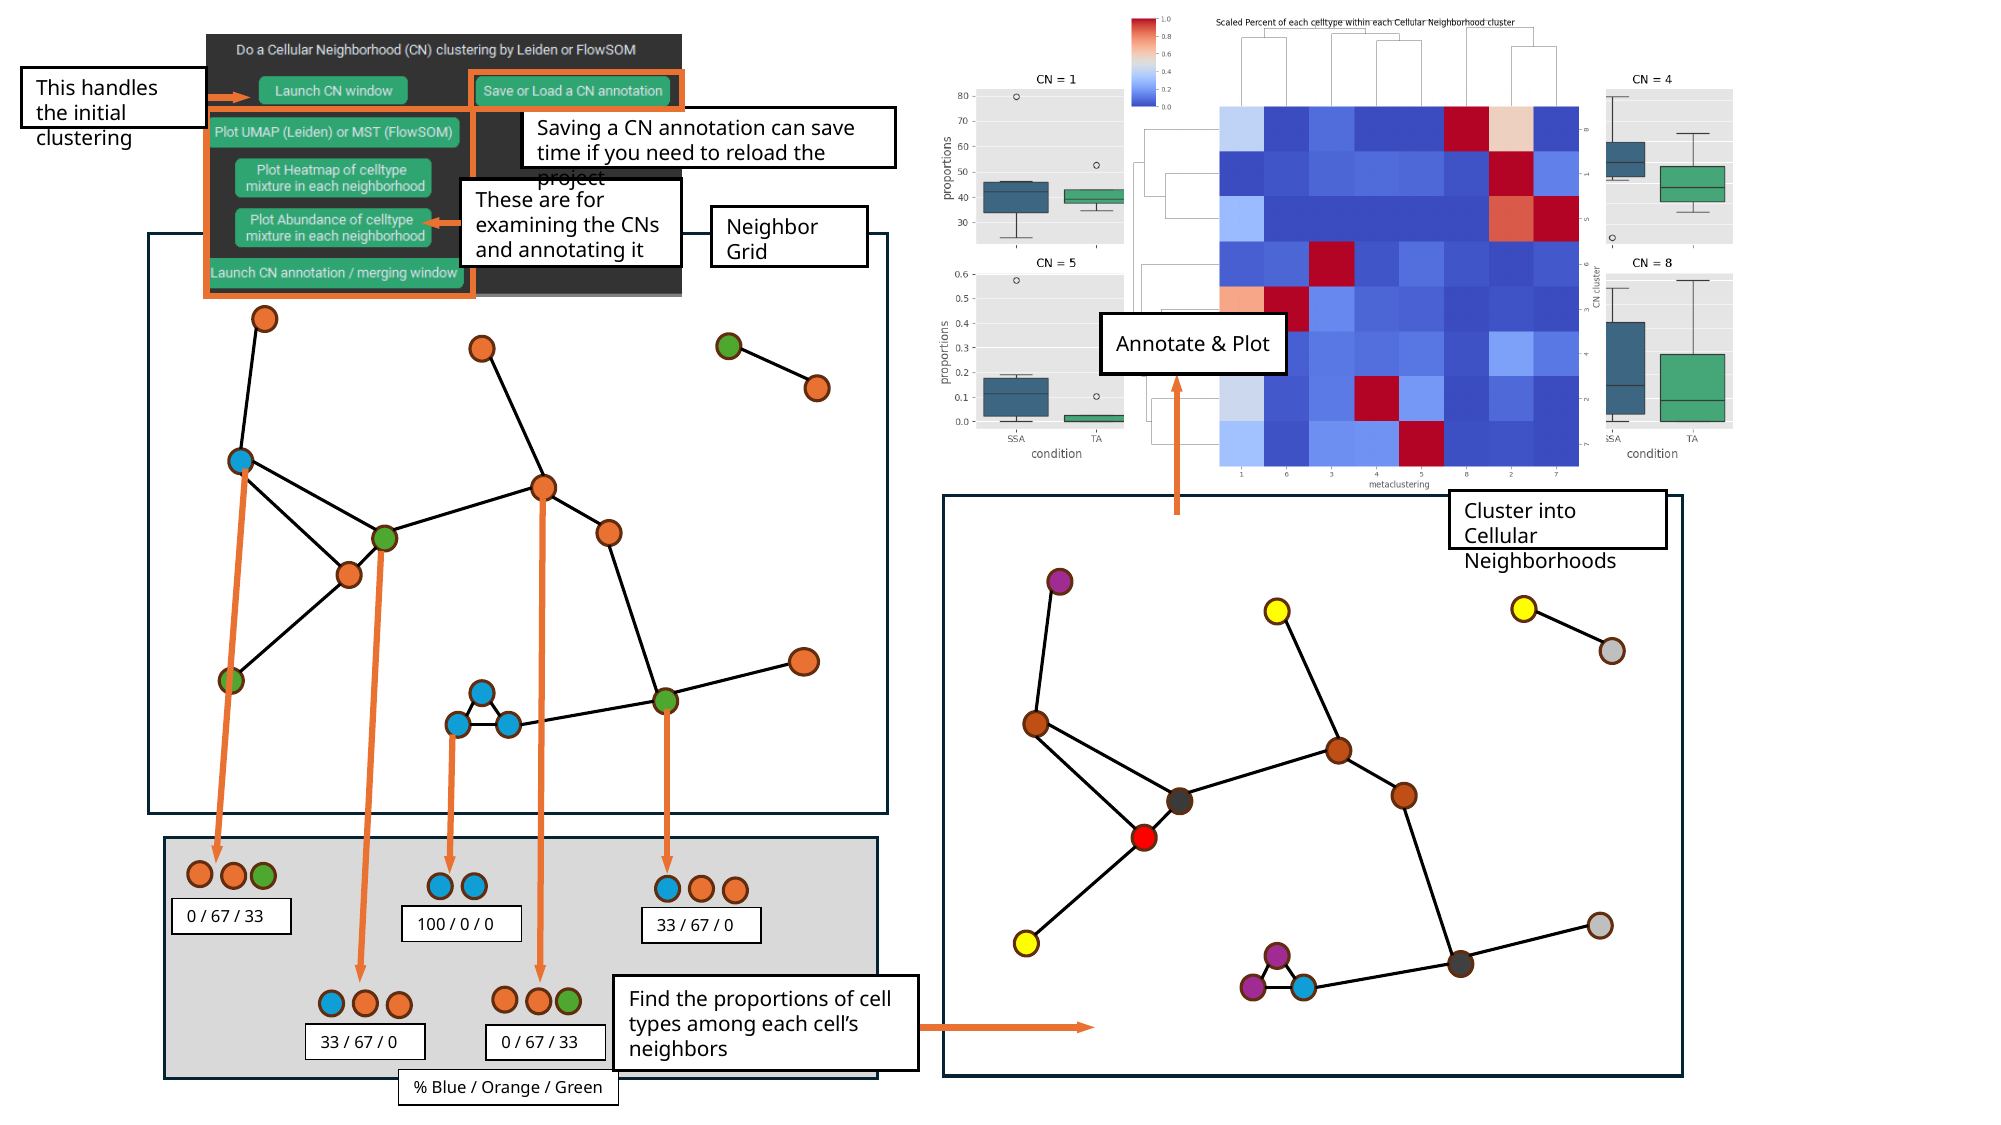

This handles the initial clustering
Saving a CN annotation can save time if you need to reload the project
These are for examining the CNs and annotating it
Neighbor Grid
Cluster into Cellular Neighborhoods
0 / 67 / 33
100 / 0 / 0
33 / 67 / 0
Find the proportions of cell types among each cell’s neighbors
33 / 67 / 0
0 / 67 / 33
% Blue / Orange / Green
Annotate & Plot